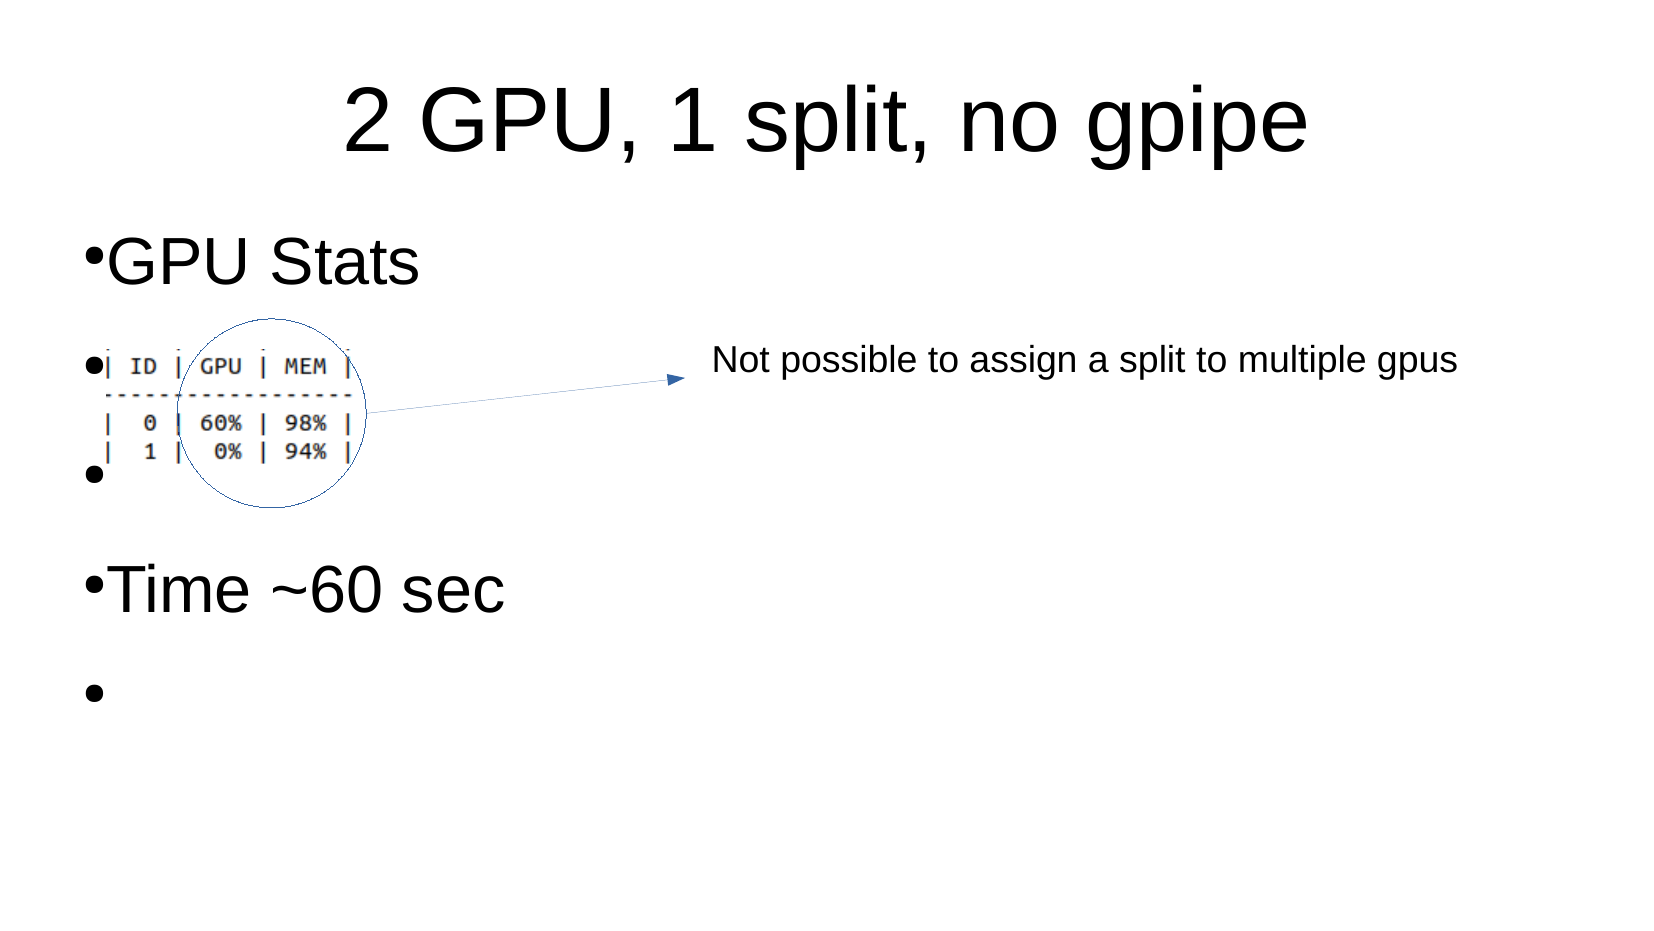

# 2 GPU, 1 split, no gpipe
GPU Stats
Time ~60 sec
Not possible to assign a split to multiple gpus